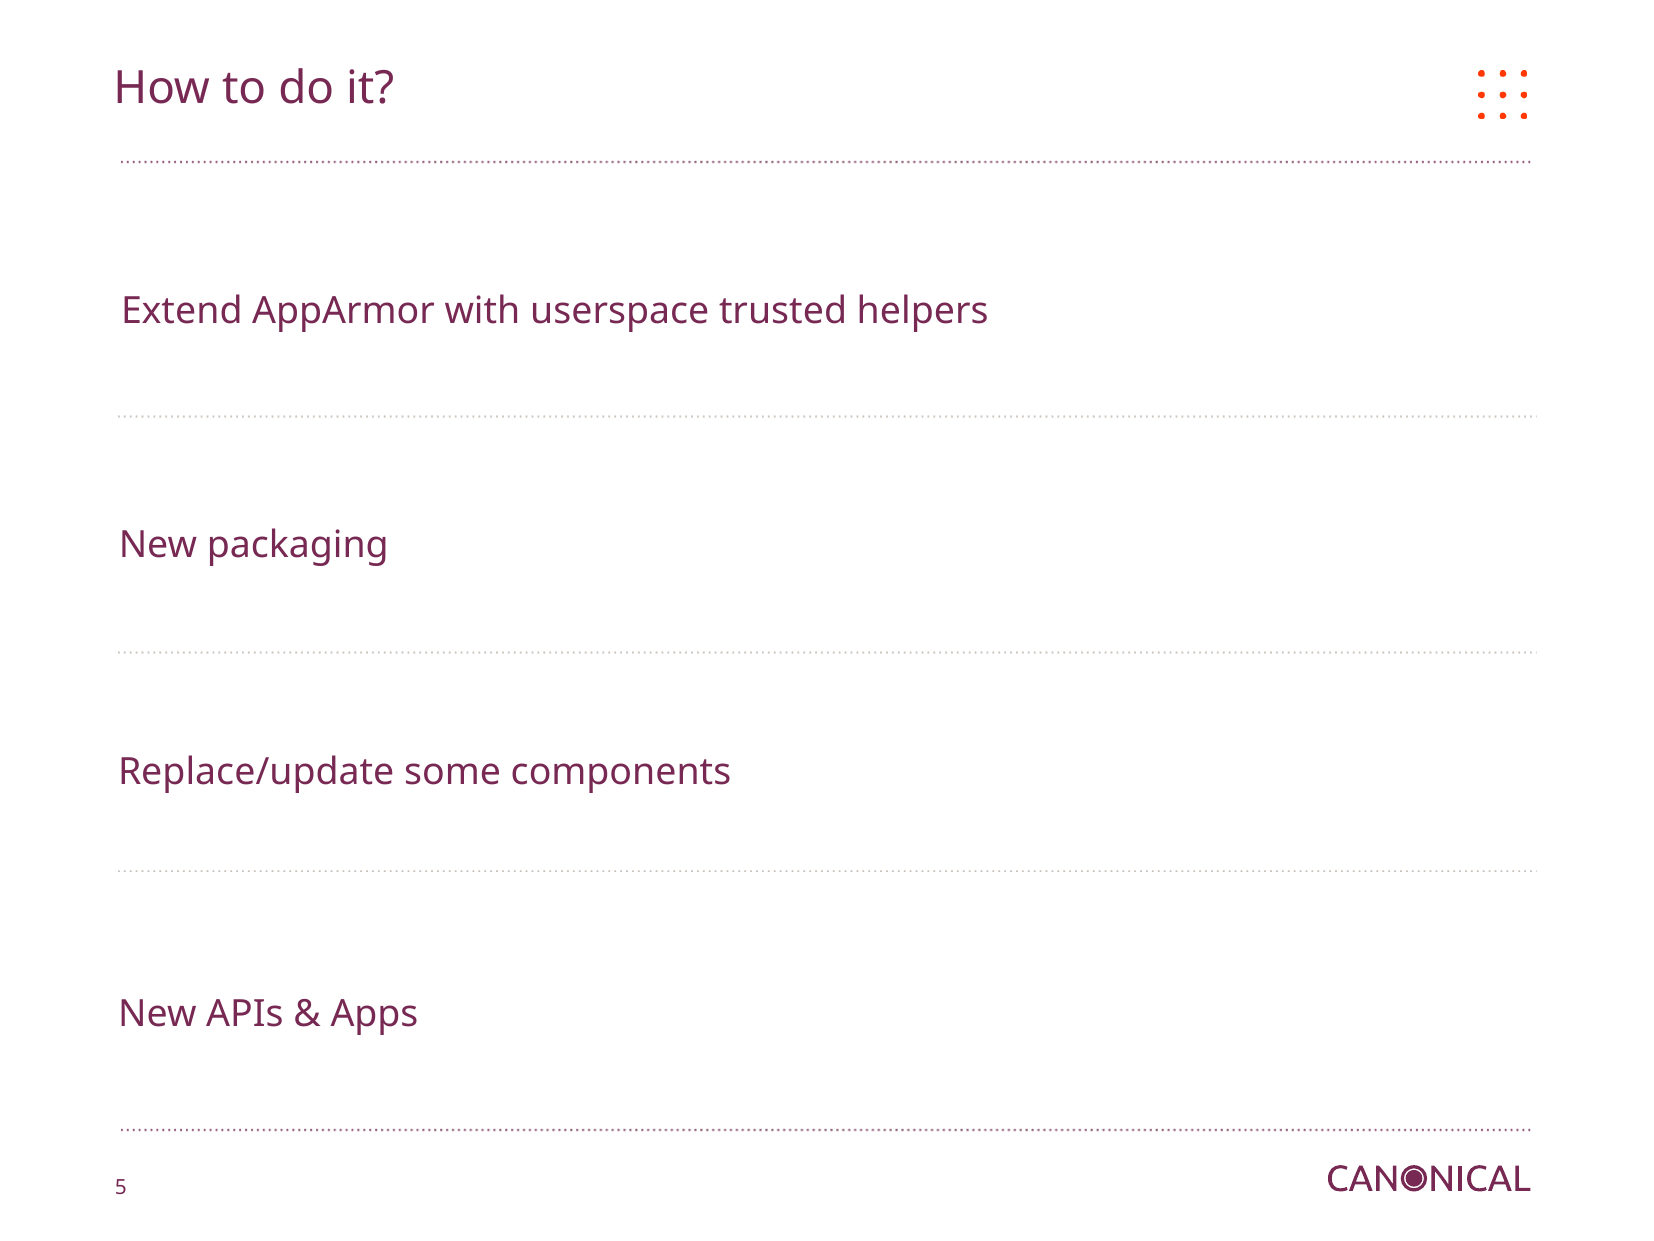

# How to do it?
Extend AppArmor with userspace trusted helpers
New packaging
Replace/update some components
New APIs & Apps